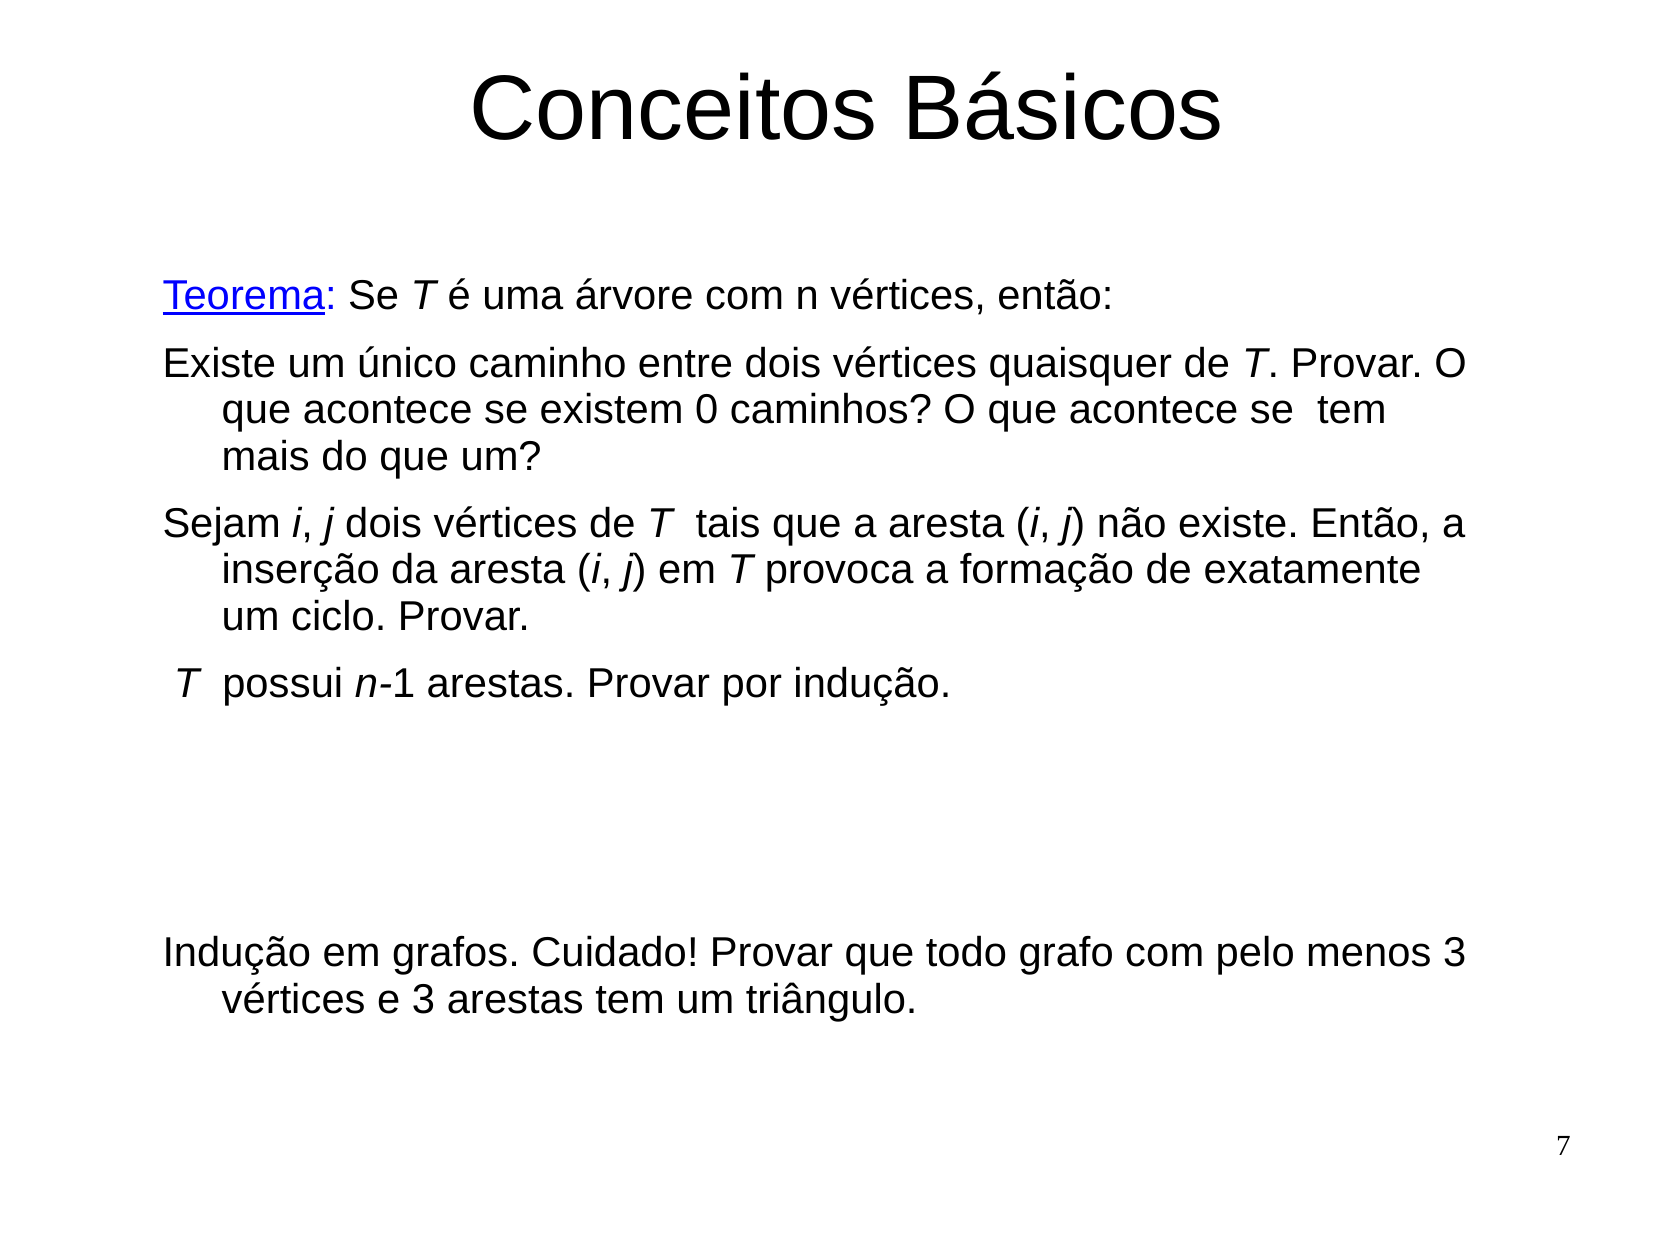

# Conceitos Básicos
Teorema: Se T é uma árvore com n vértices, então:
Existe um único caminho entre dois vértices quaisquer de T. Provar. O que acontece se existem 0 caminhos? O que acontece se tem mais do que um?
Sejam i, j dois vértices de T tais que a aresta (i, j) não existe. Então, a inserção da aresta (i, j) em T provoca a formação de exatamente um ciclo. Provar.
 T possui n-1 arestas. Provar por indução.
Indução em grafos. Cuidado! Provar que todo grafo com pelo menos 3 vértices e 3 arestas tem um triângulo.
7